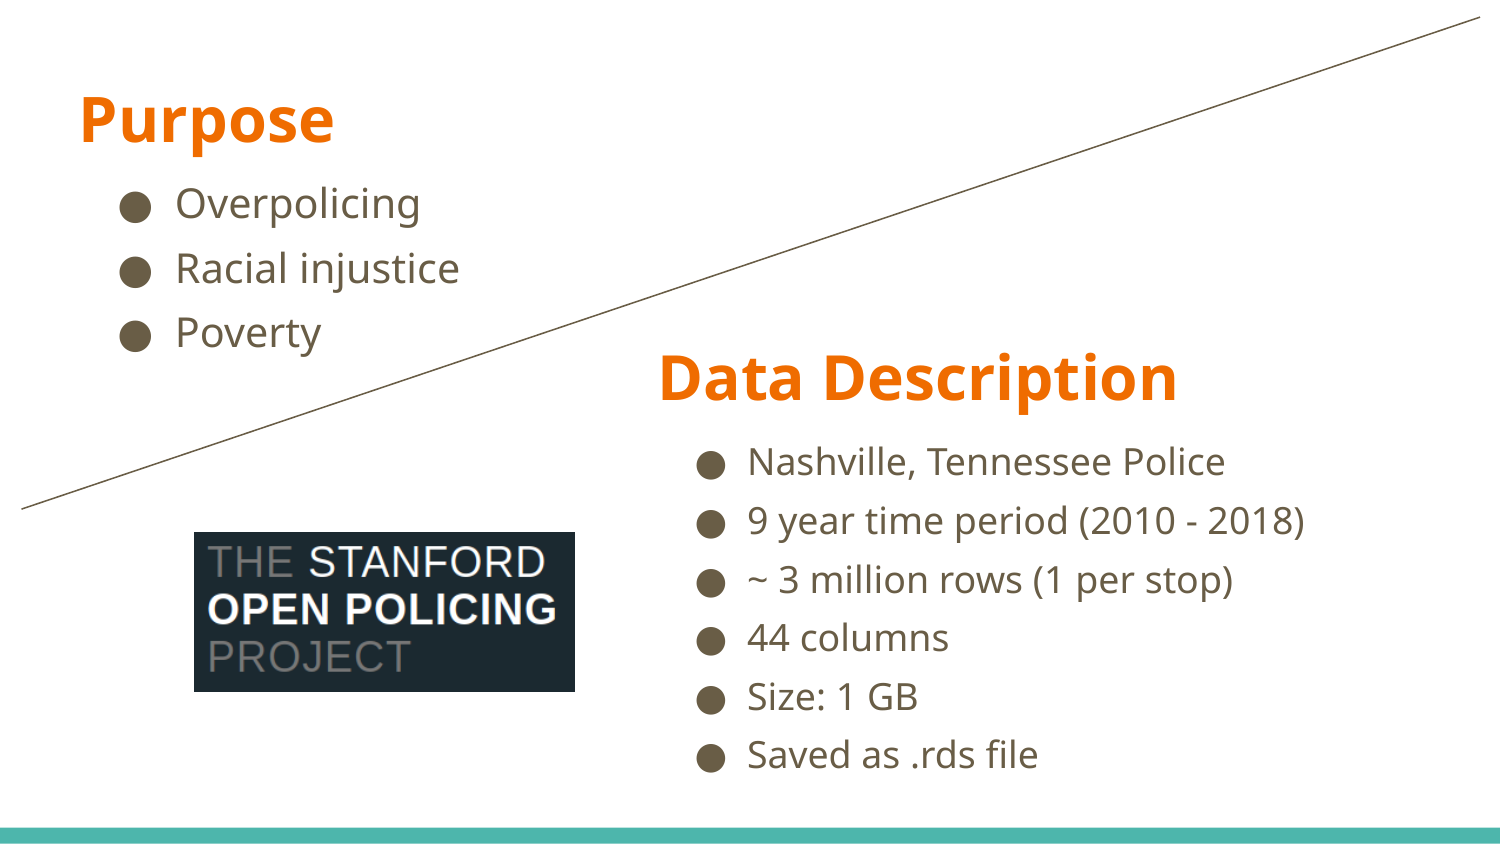

# Purpose
Overpolicing
Racial injustice
Poverty
Data Description
Nashville, Tennessee Police
9 year time period (2010 - 2018)
~ 3 million rows (1 per stop)
44 columns
Size: 1 GB
Saved as .rds file